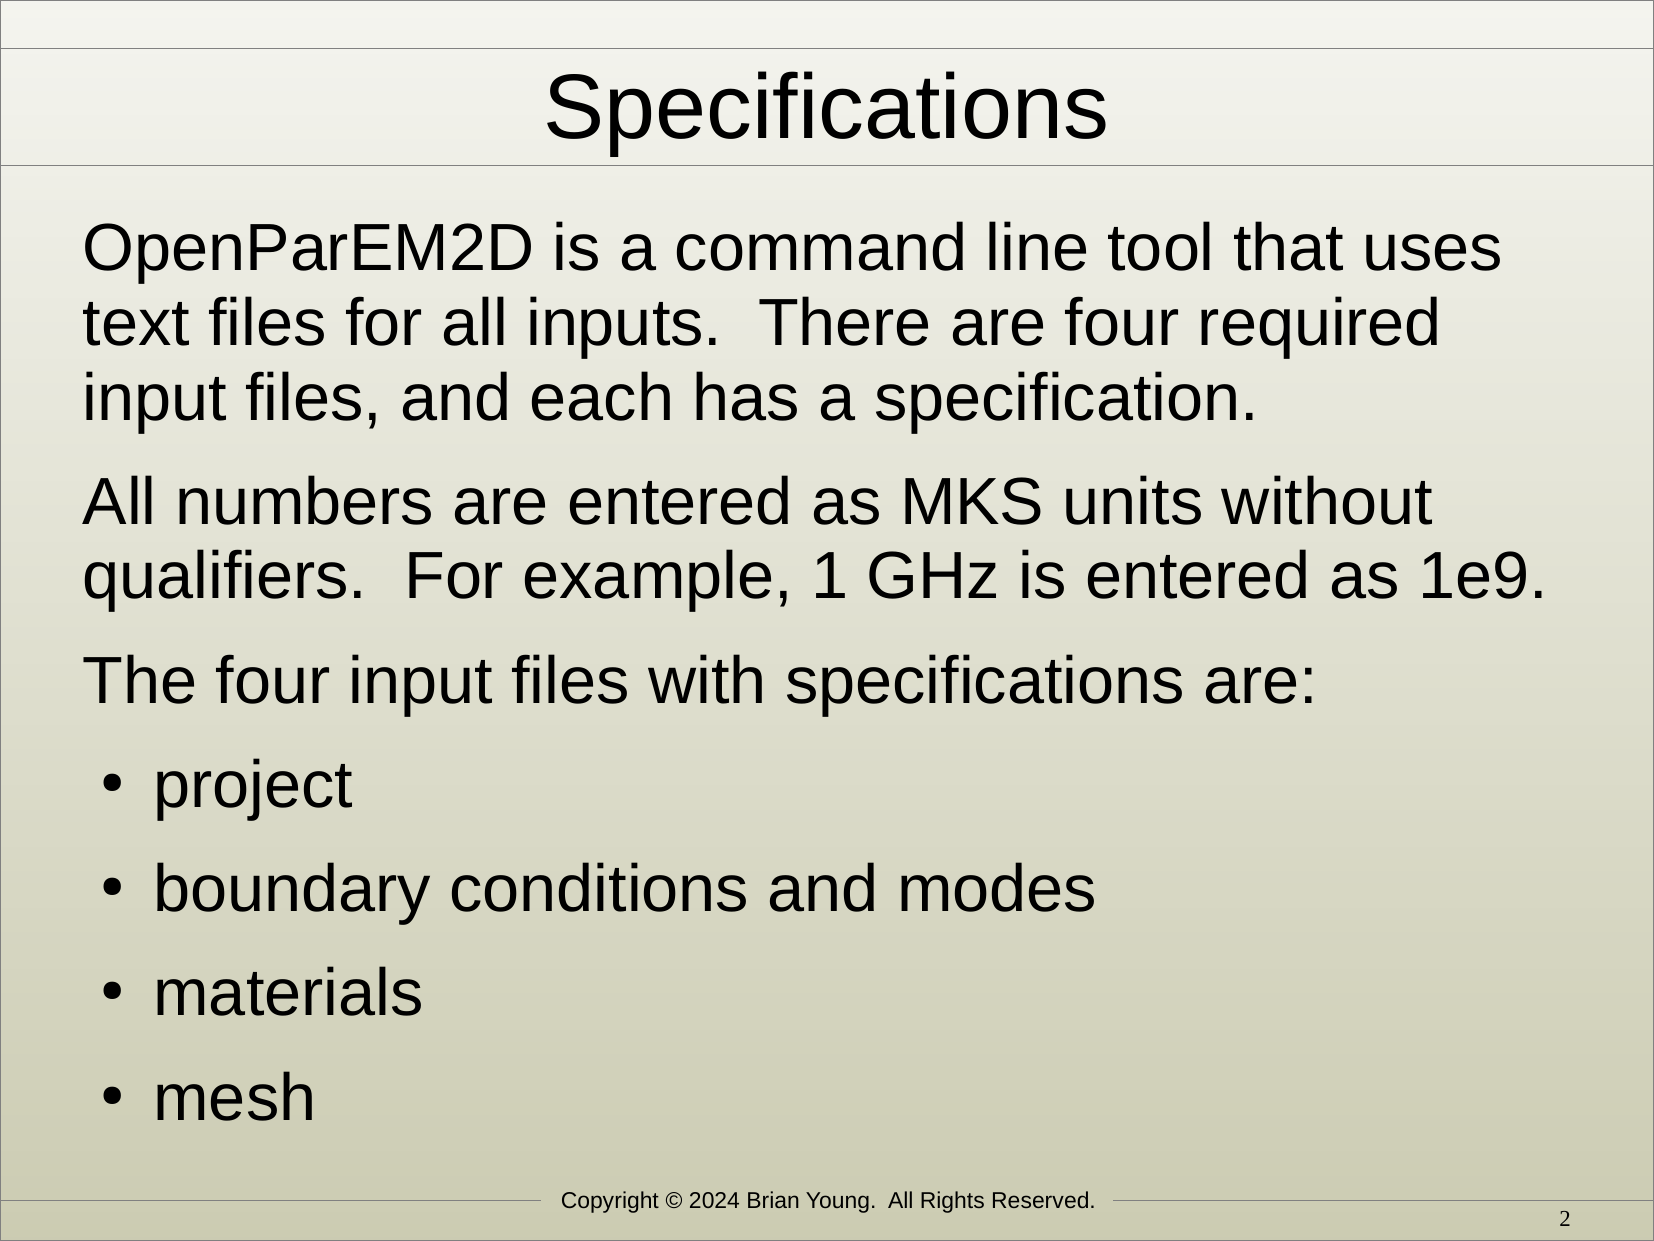

# Specifications
OpenParEM2D is a command line tool that uses text files for all inputs. There are four required input files, and each has a specification.
All numbers are entered as MKS units without qualifiers. For example, 1 GHz is entered as 1e9.
The four input files with specifications are:
project
boundary conditions and modes
materials
mesh
2